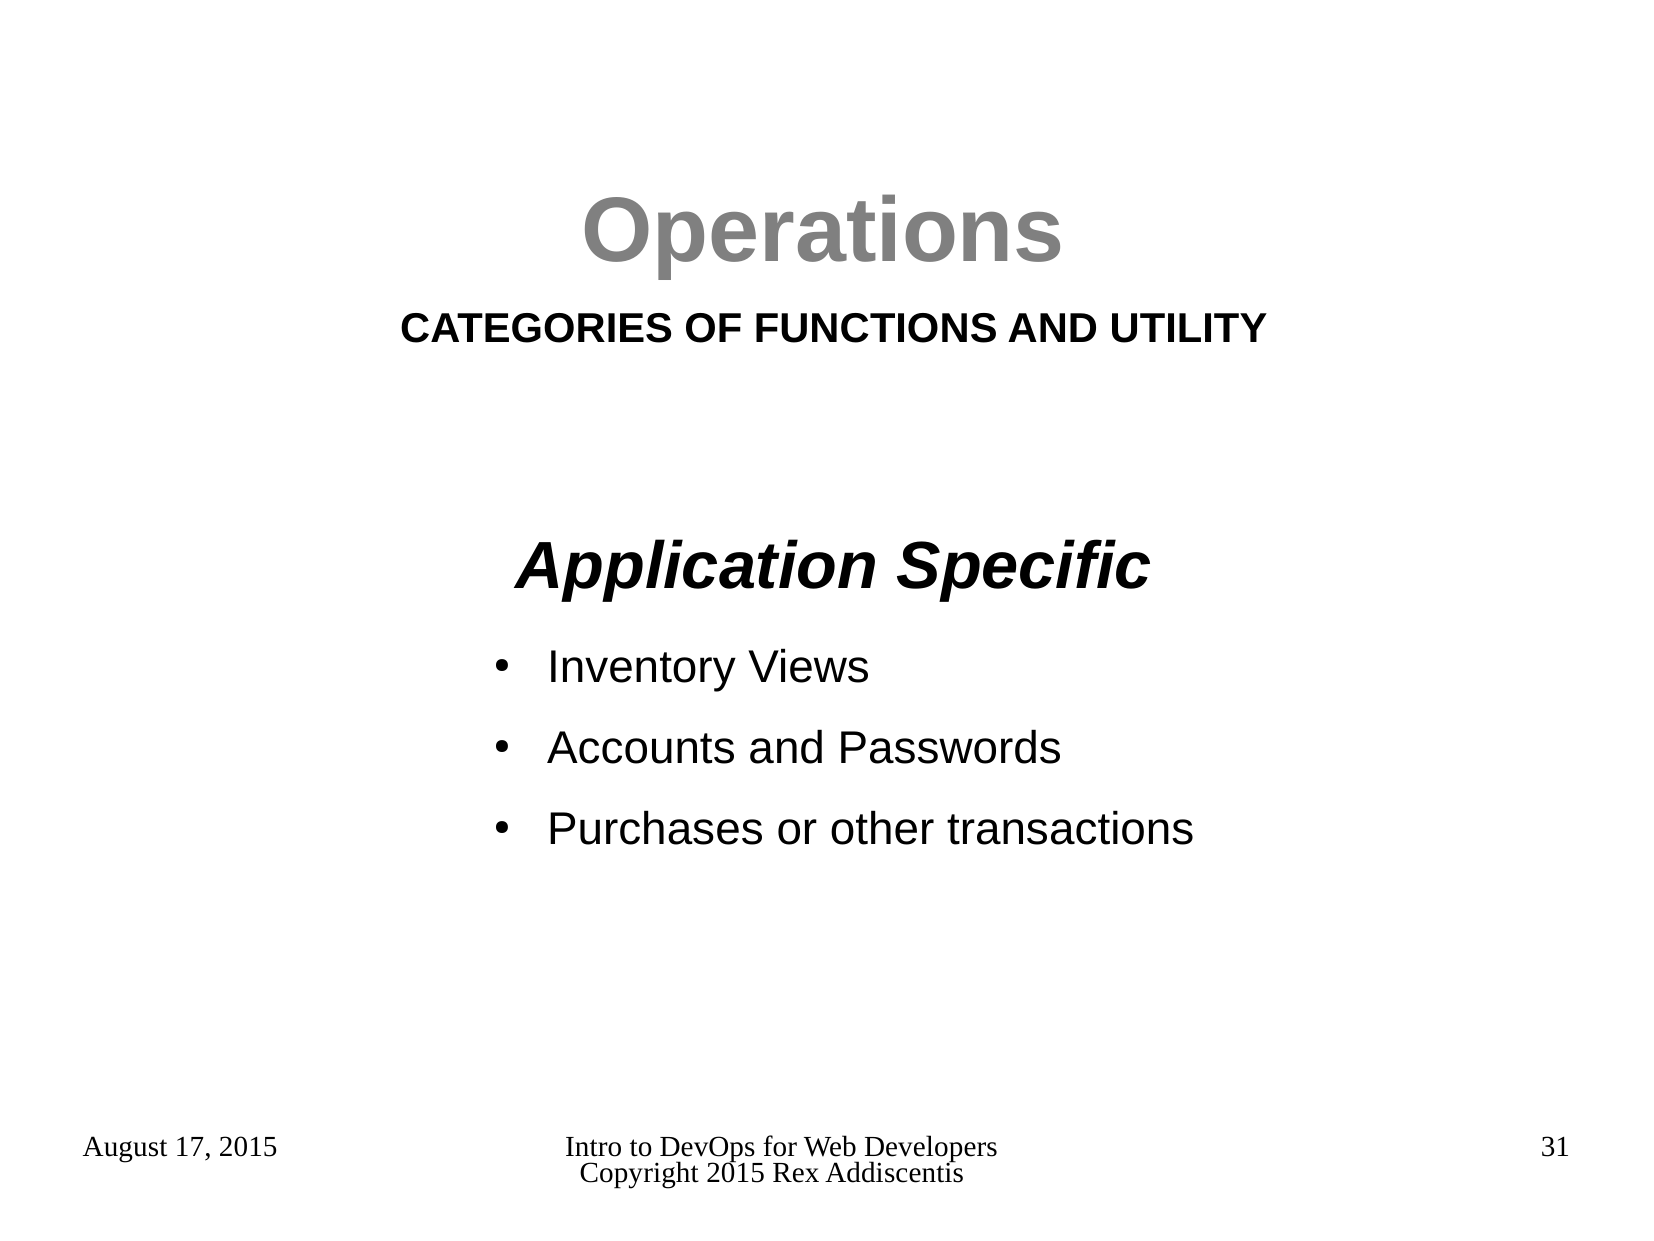

# Operations
CATEGORIES OF FUNCTIONS AND UTILITY
Application Specific
Inventory Views
Accounts and Passwords
Purchases or other transactions
August 17, 2015
Intro to DevOps for Web Developers Copyright 2015 Rex Addiscentis
31